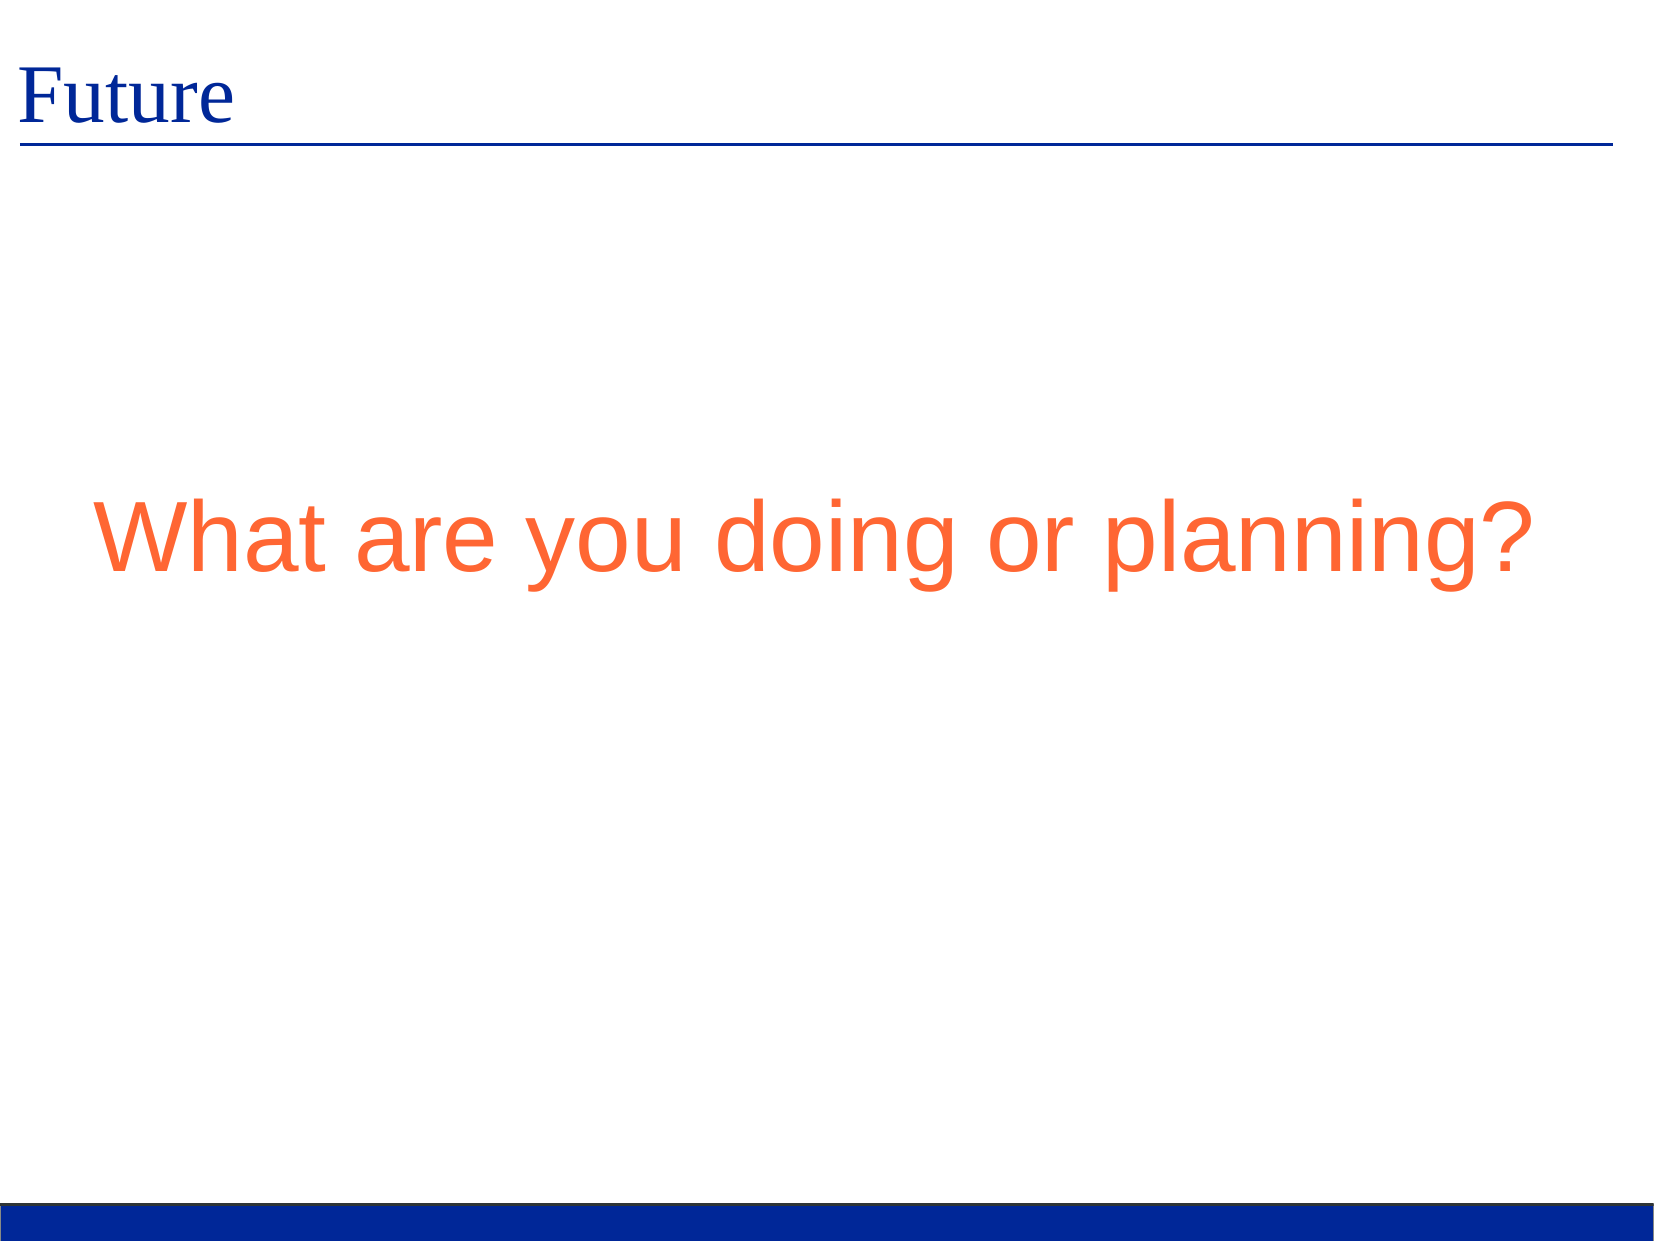

# Future
What are you doing or planning?